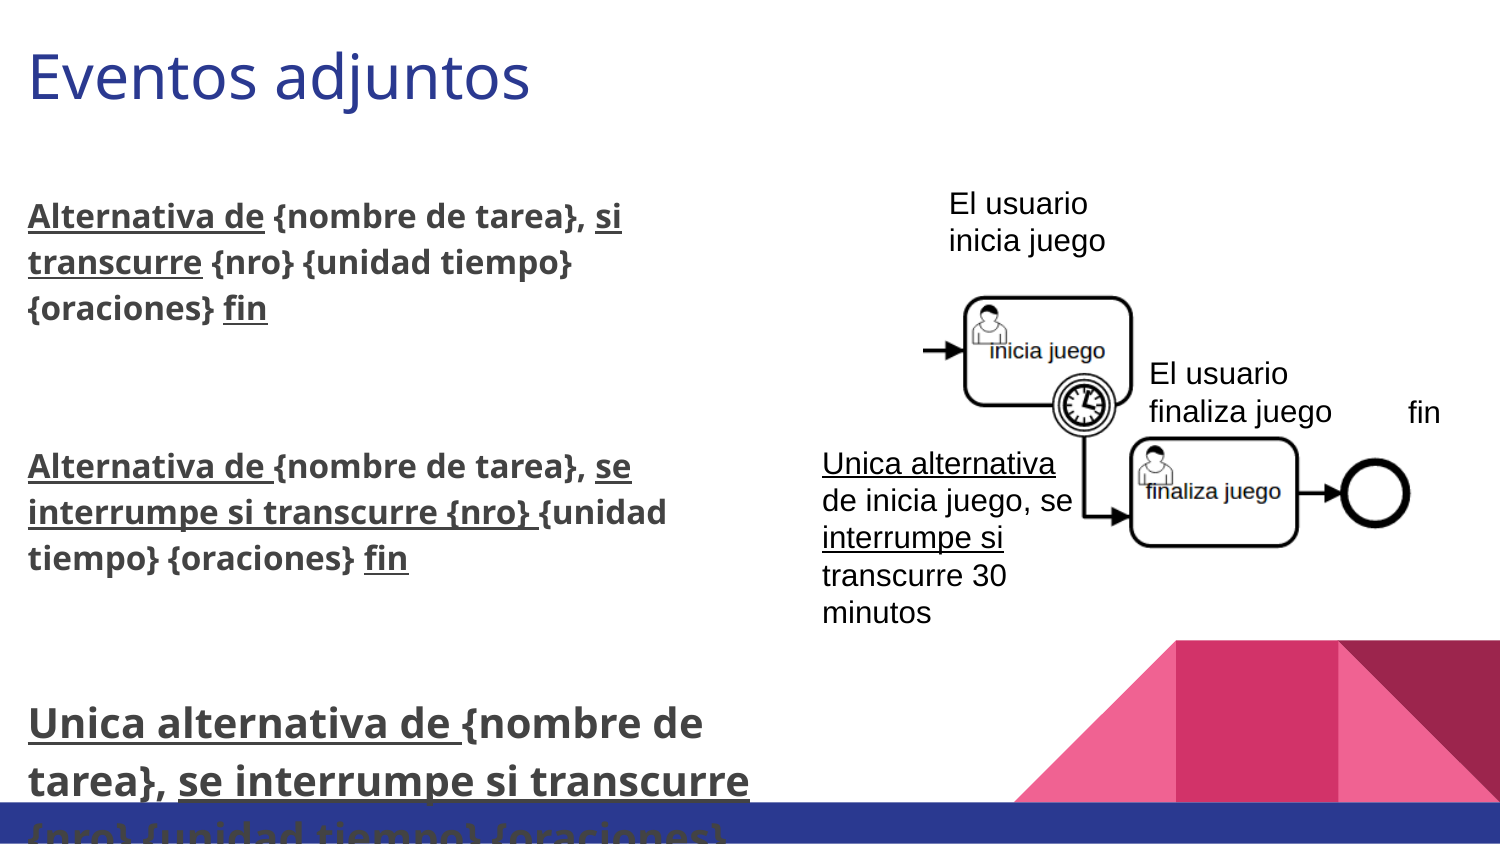

# Eventos adjuntos
El usuario inicia juego
Alternativa de {nombre de tarea}, si transcurre {nro} {unidad tiempo} {oraciones} fin
Alternativa de {nombre de tarea}, se interrumpe si transcurre {nro} {unidad tiempo} {oraciones} fin
Unica alternativa de {nombre de tarea}, se interrumpe si transcurre {nro} {unidad tiempo} {oraciones} fin
El usuario finaliza juego
fin
Unica alternativa de inicia juego, se interrumpe si transcurre 30 minutos